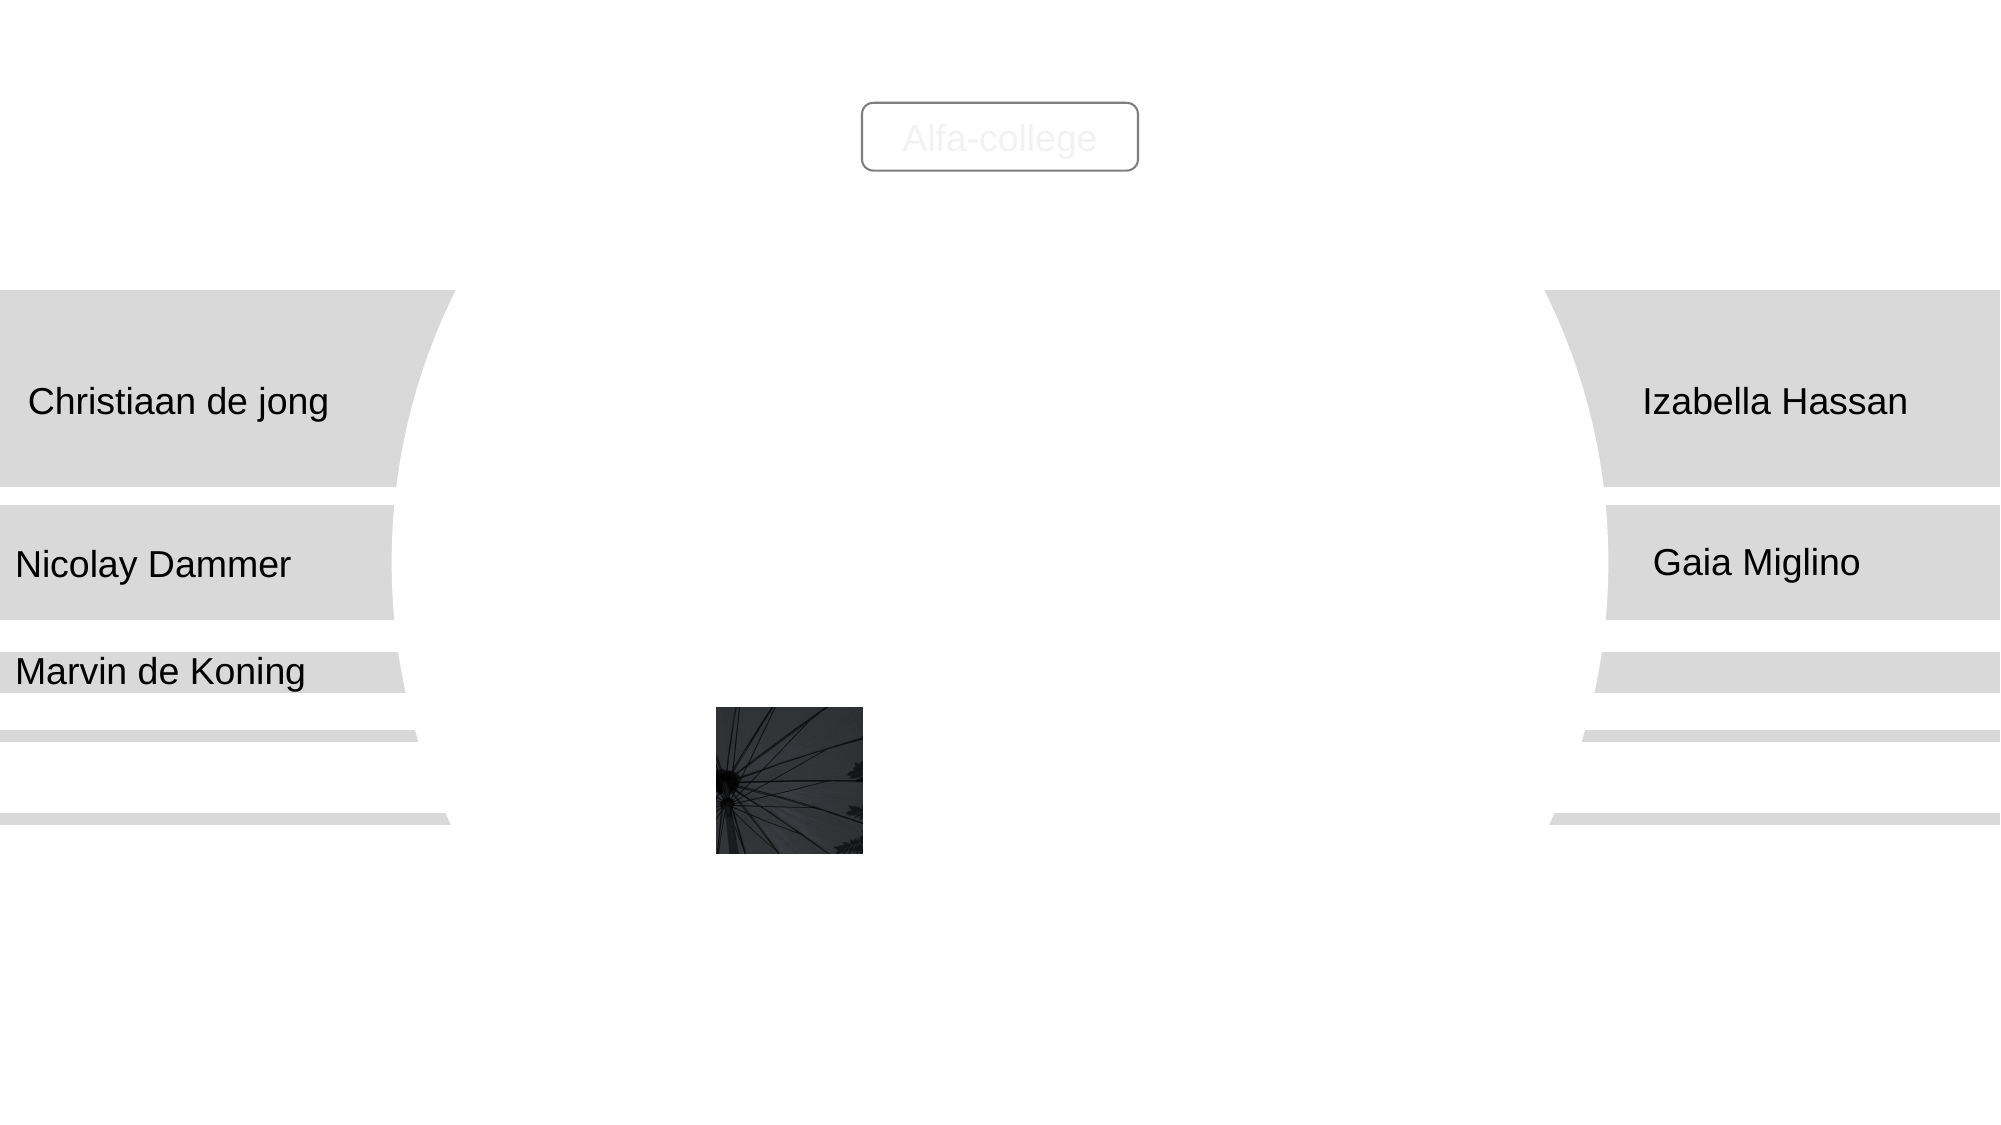

# Stage Systeem
Alfa-college
Christiaan de jong
Izabella Hassan
Gaia Miglino
Nicolay Dammer
Marvin de Koning
30-01-2020